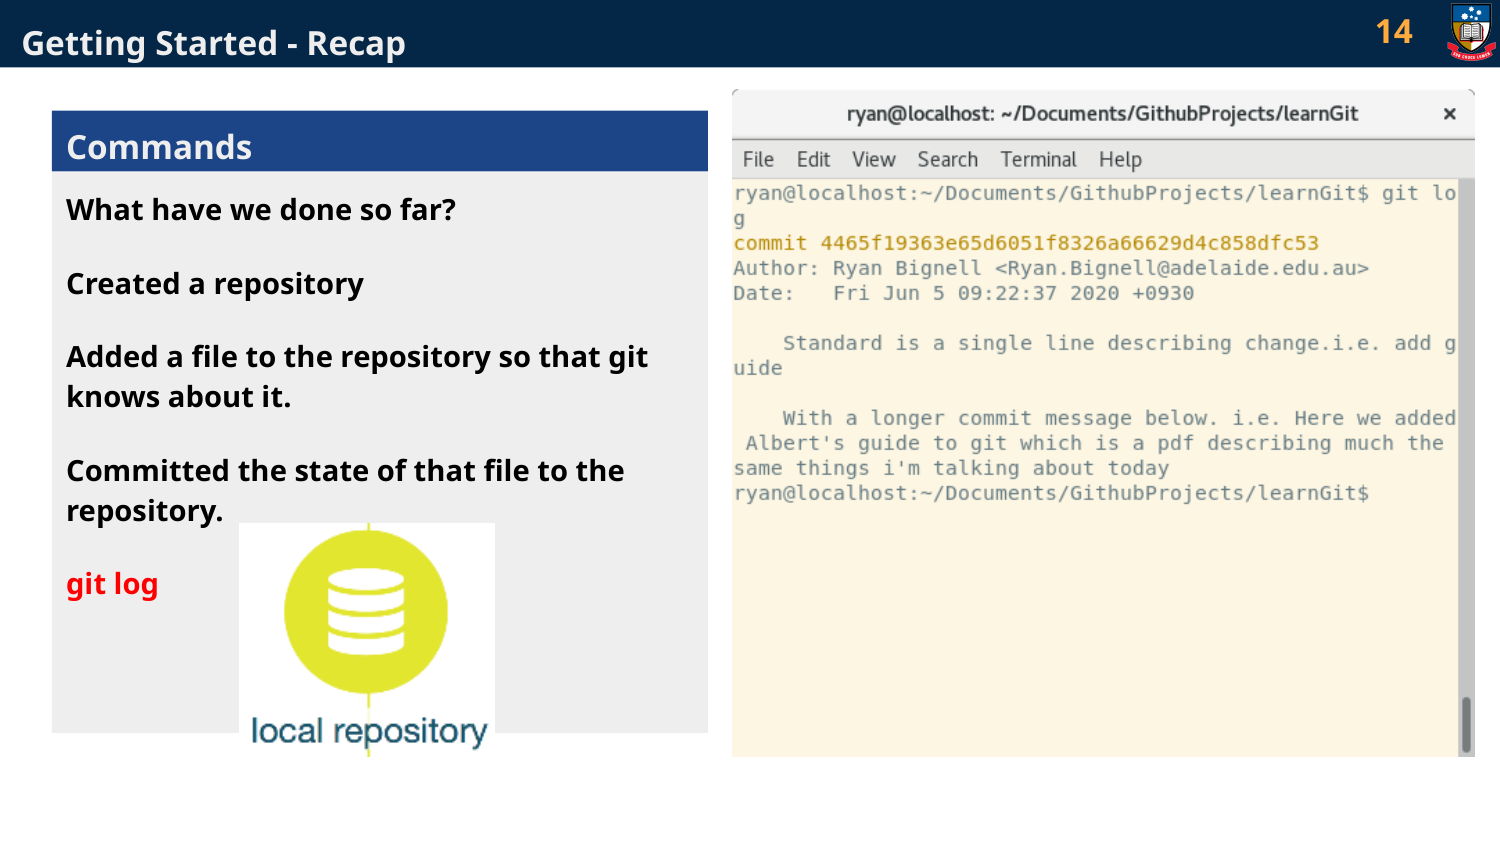

Getting Started - Recap
# Commands
What have we done so far?
Created a repository
Added a file to the repository so that git knows about it.
Committed the state of that file to the repository.
git log